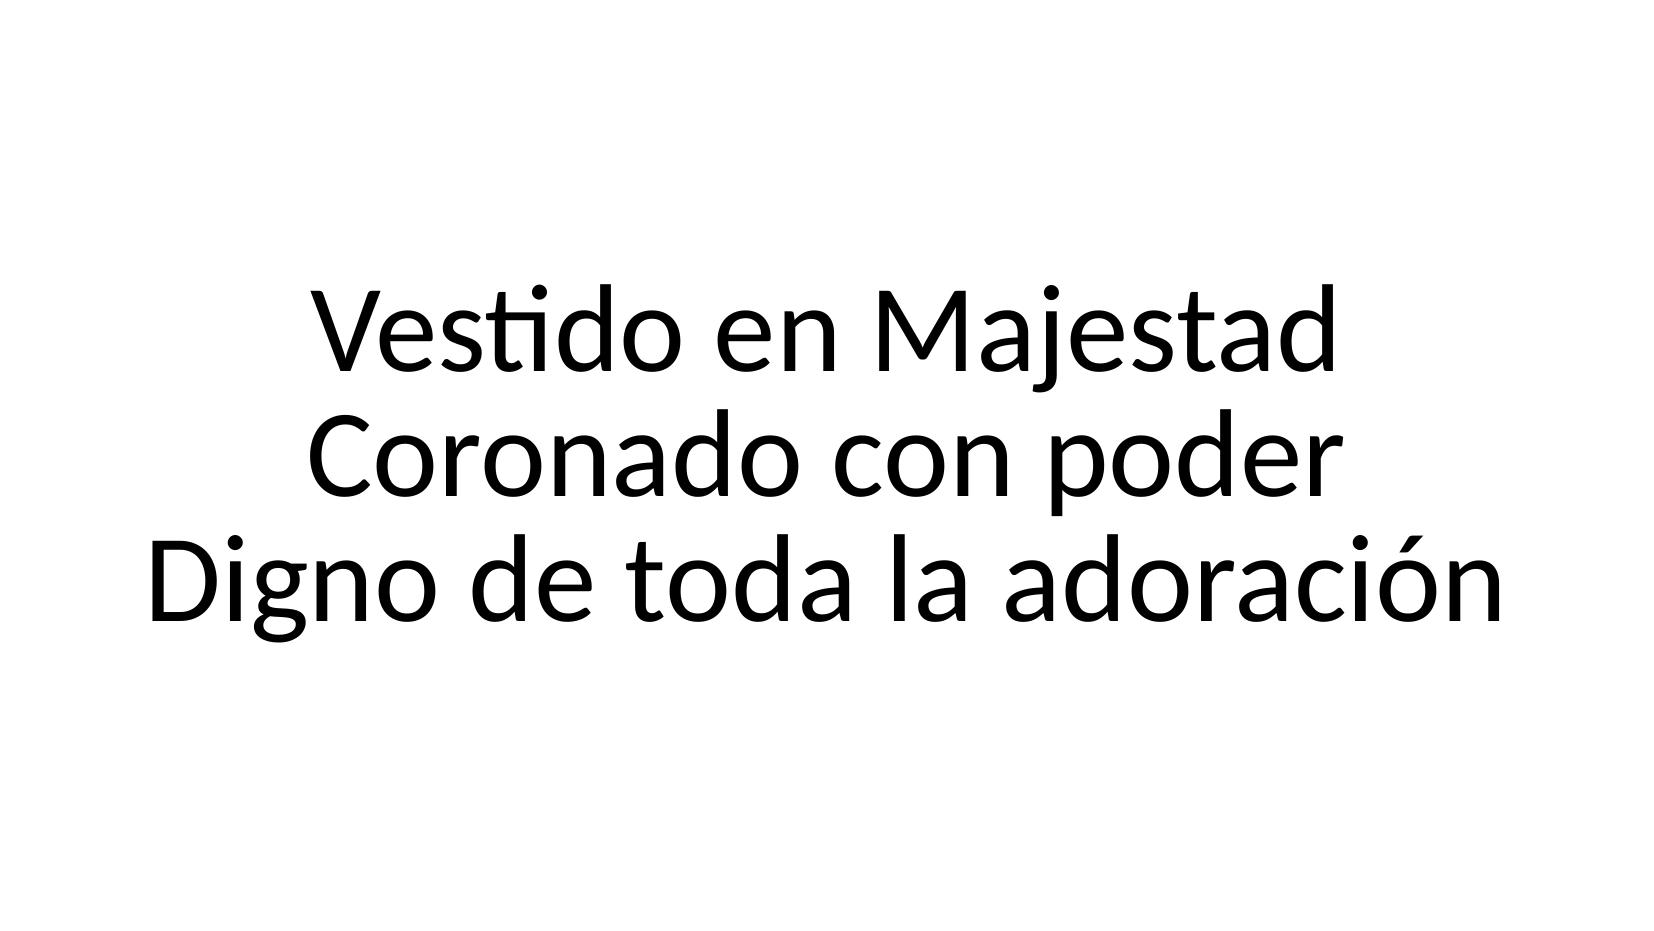

# Vestido en Majestad Coronado con poder Digno de toda la adoración